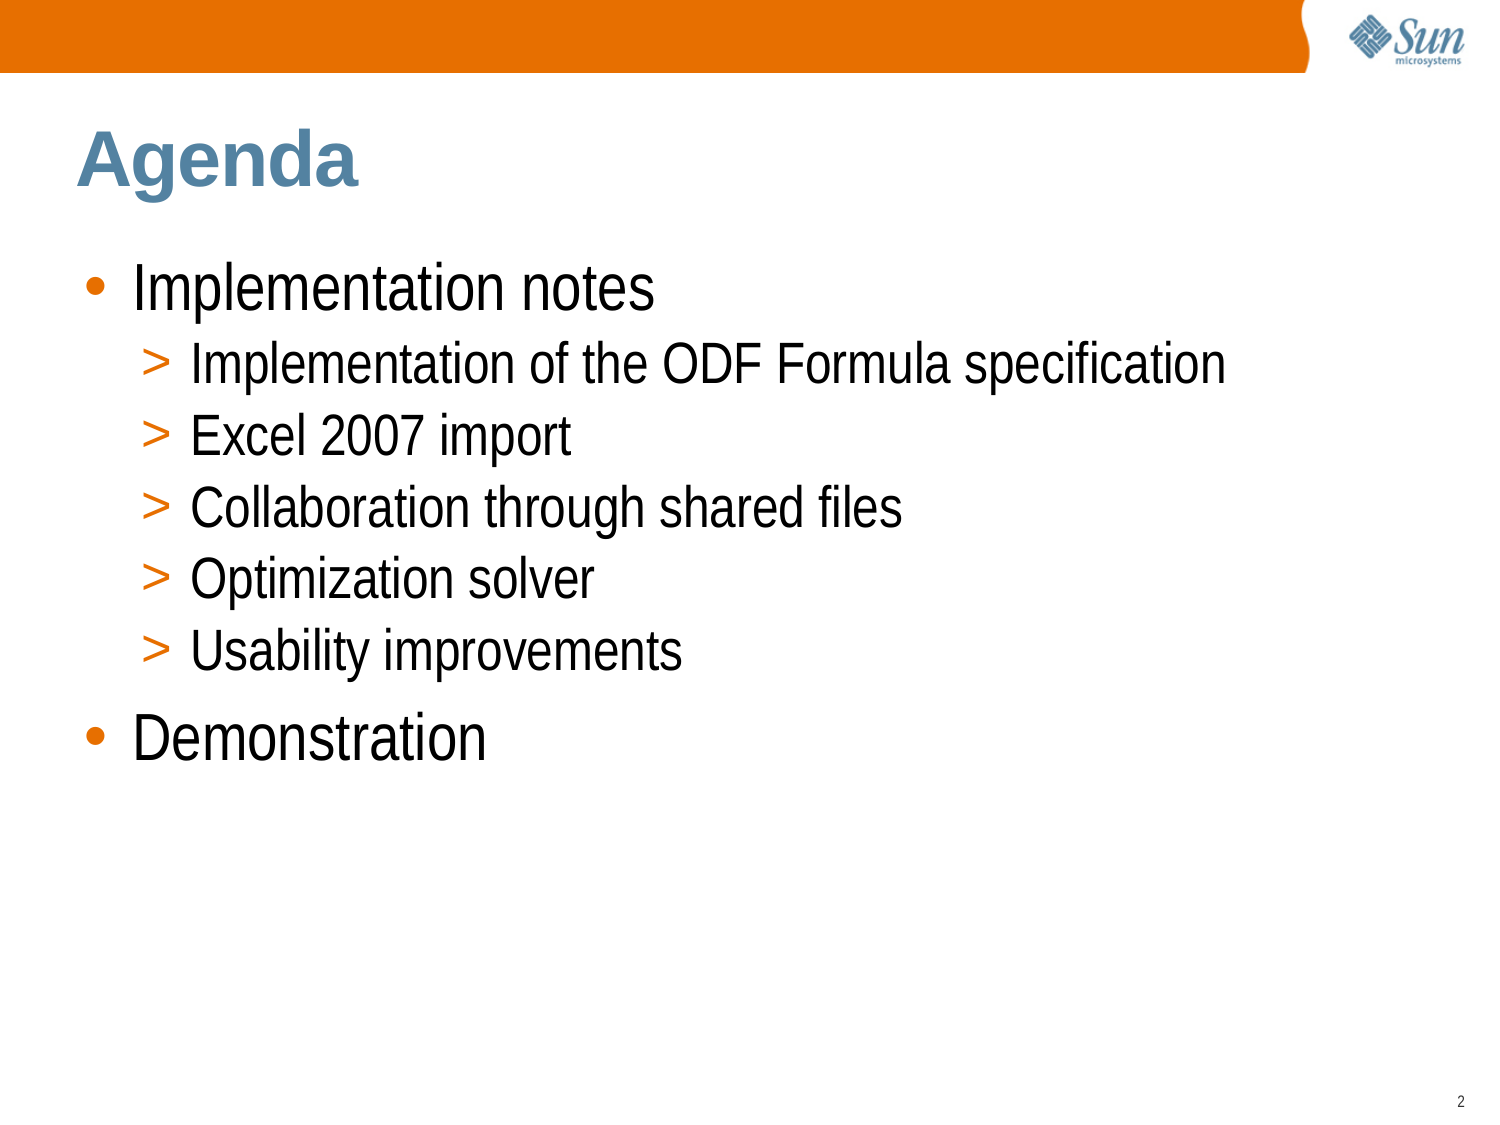

# Agenda
Implementation notes
Implementation of the ODF Formula specification
Excel 2007 import
Collaboration through shared files
Optimization solver
Usability improvements
Demonstration